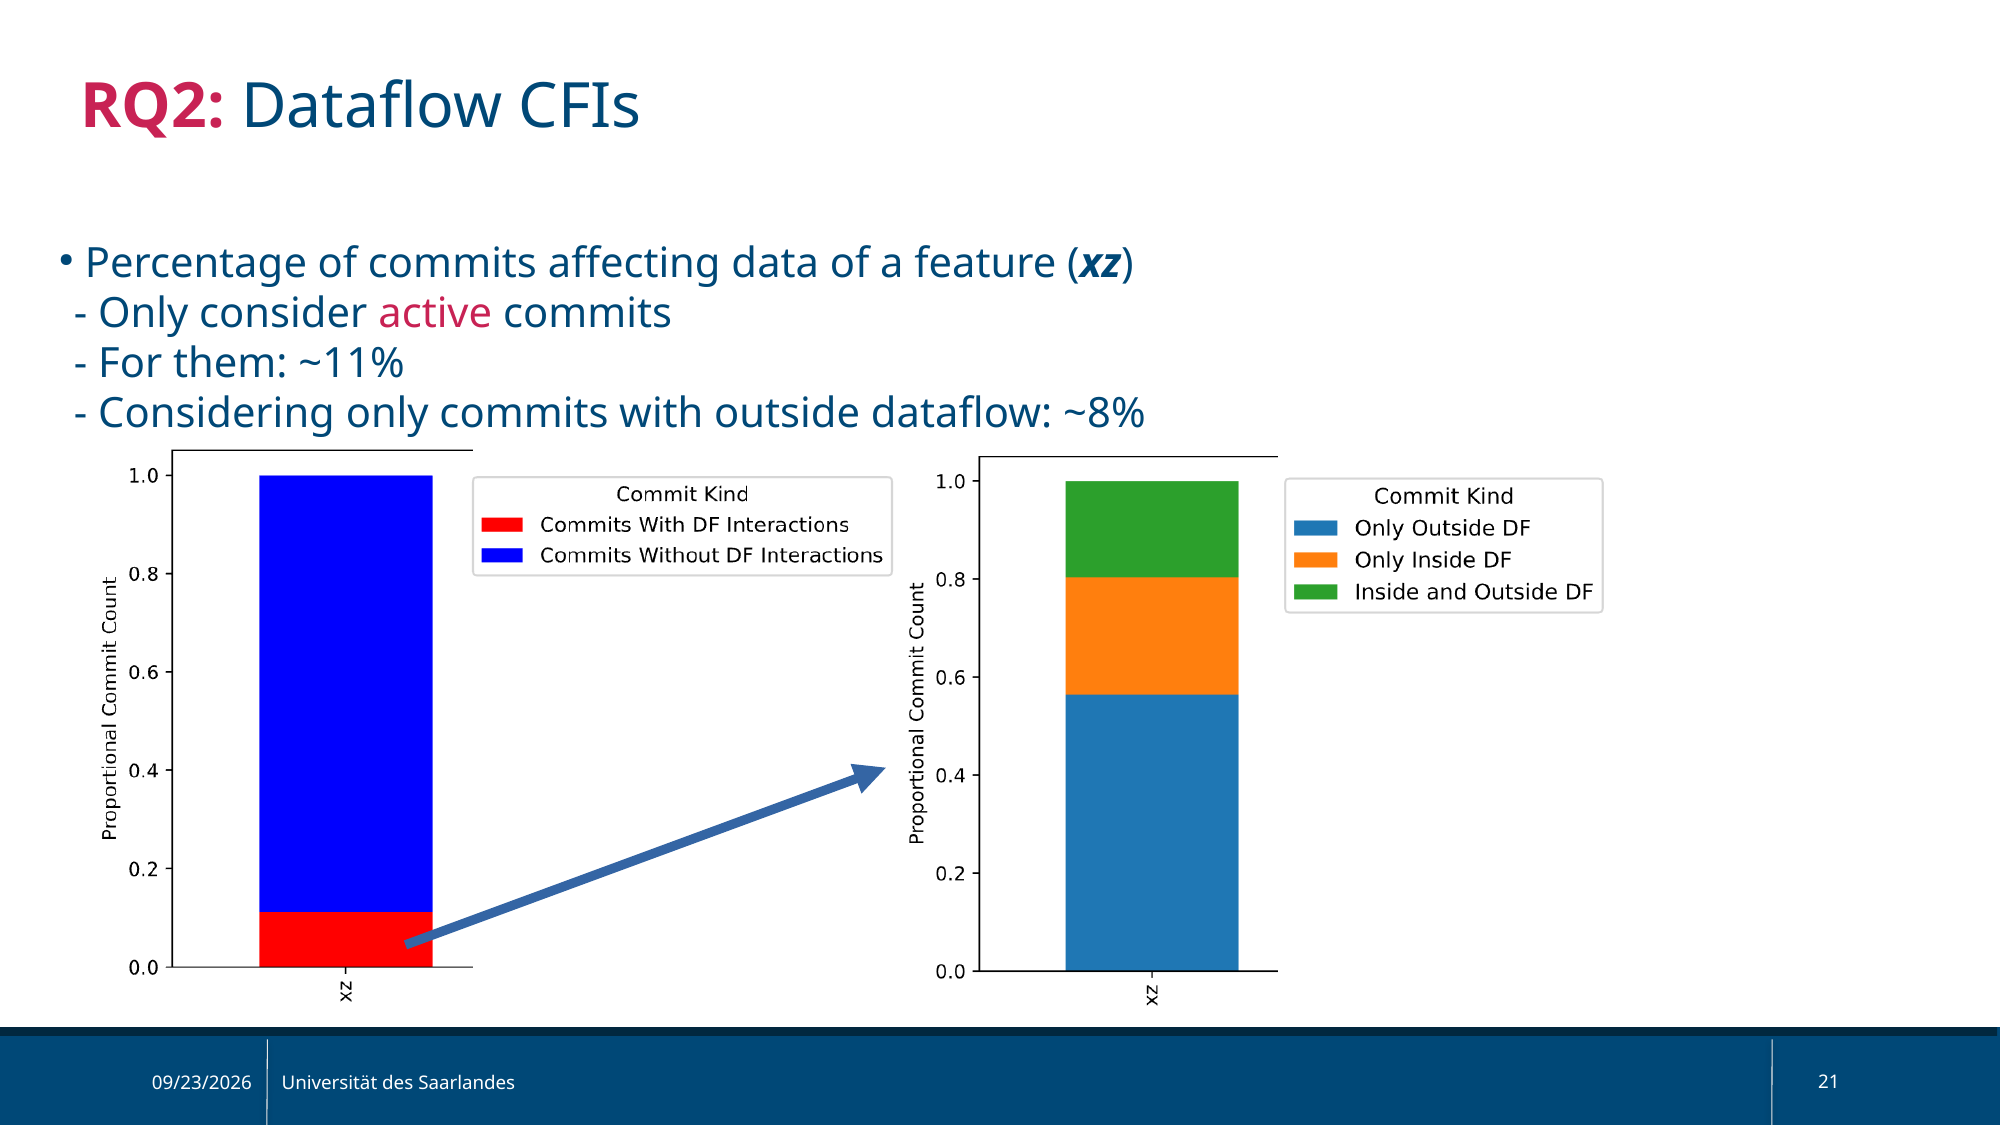

RQ2: Dataflow CFIs
# Percentage of commits affecting data of a feature (xz)
- Only consider active commits
- For them: ~11%
- Considering only commits with outside dataflow: ~8%
Universität des Saarlandes